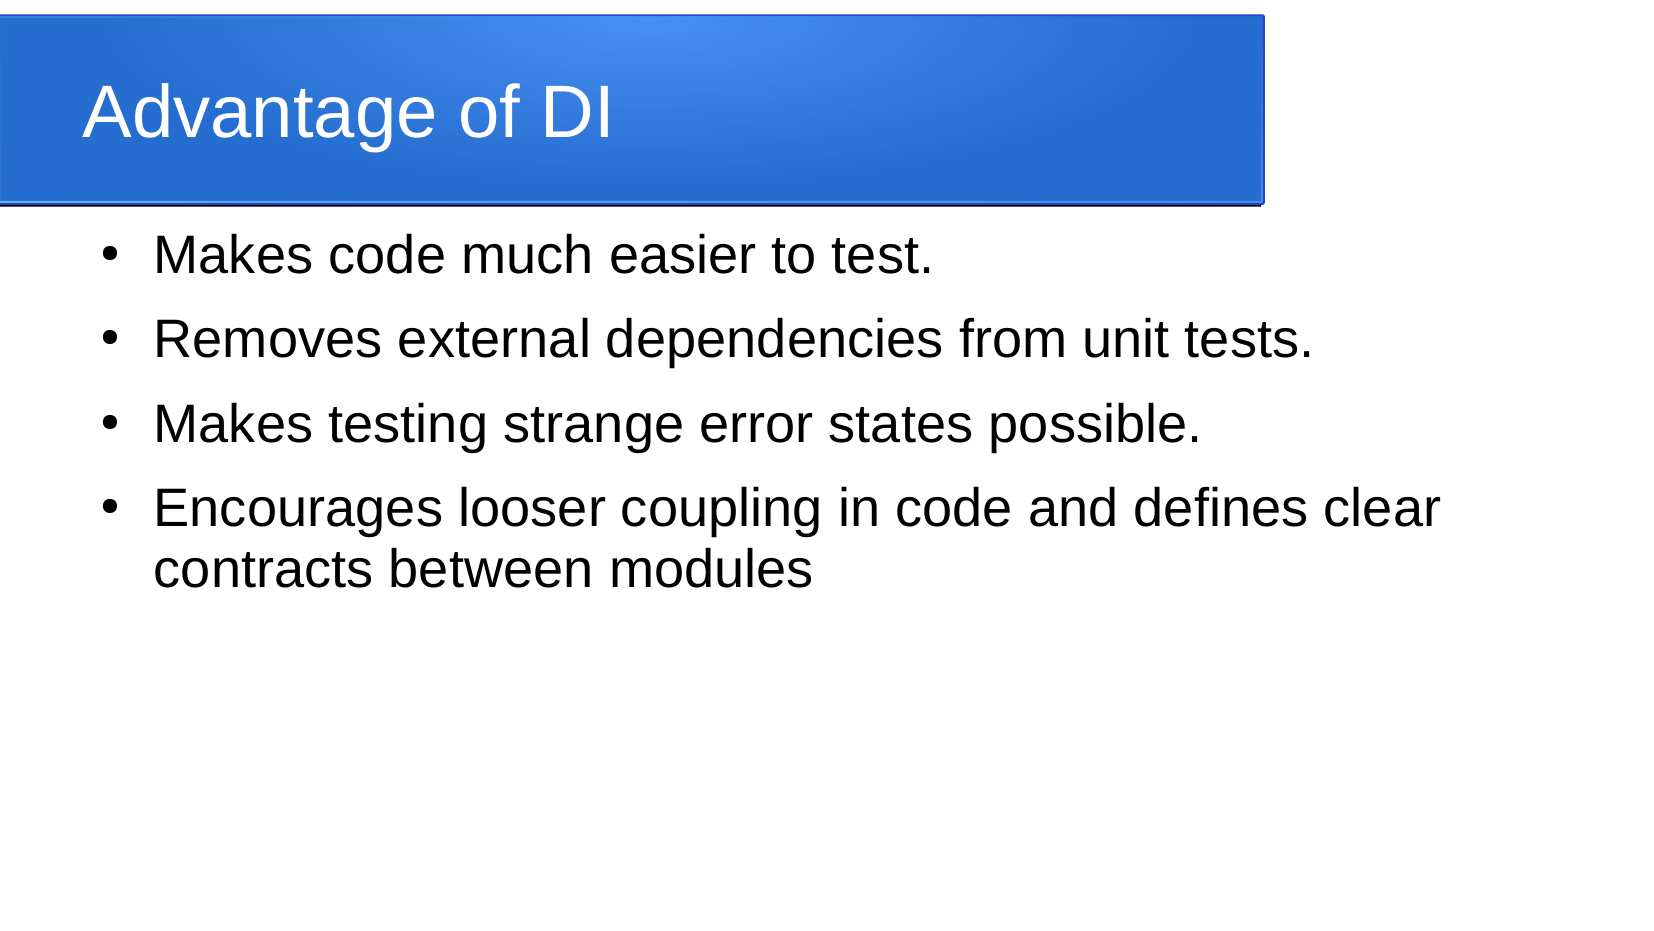

# Advantage of DI
Makes code much easier to test.
Removes external dependencies from unit tests.
Makes testing strange error states possible.
Encourages looser coupling in code and defines clear contracts between modules